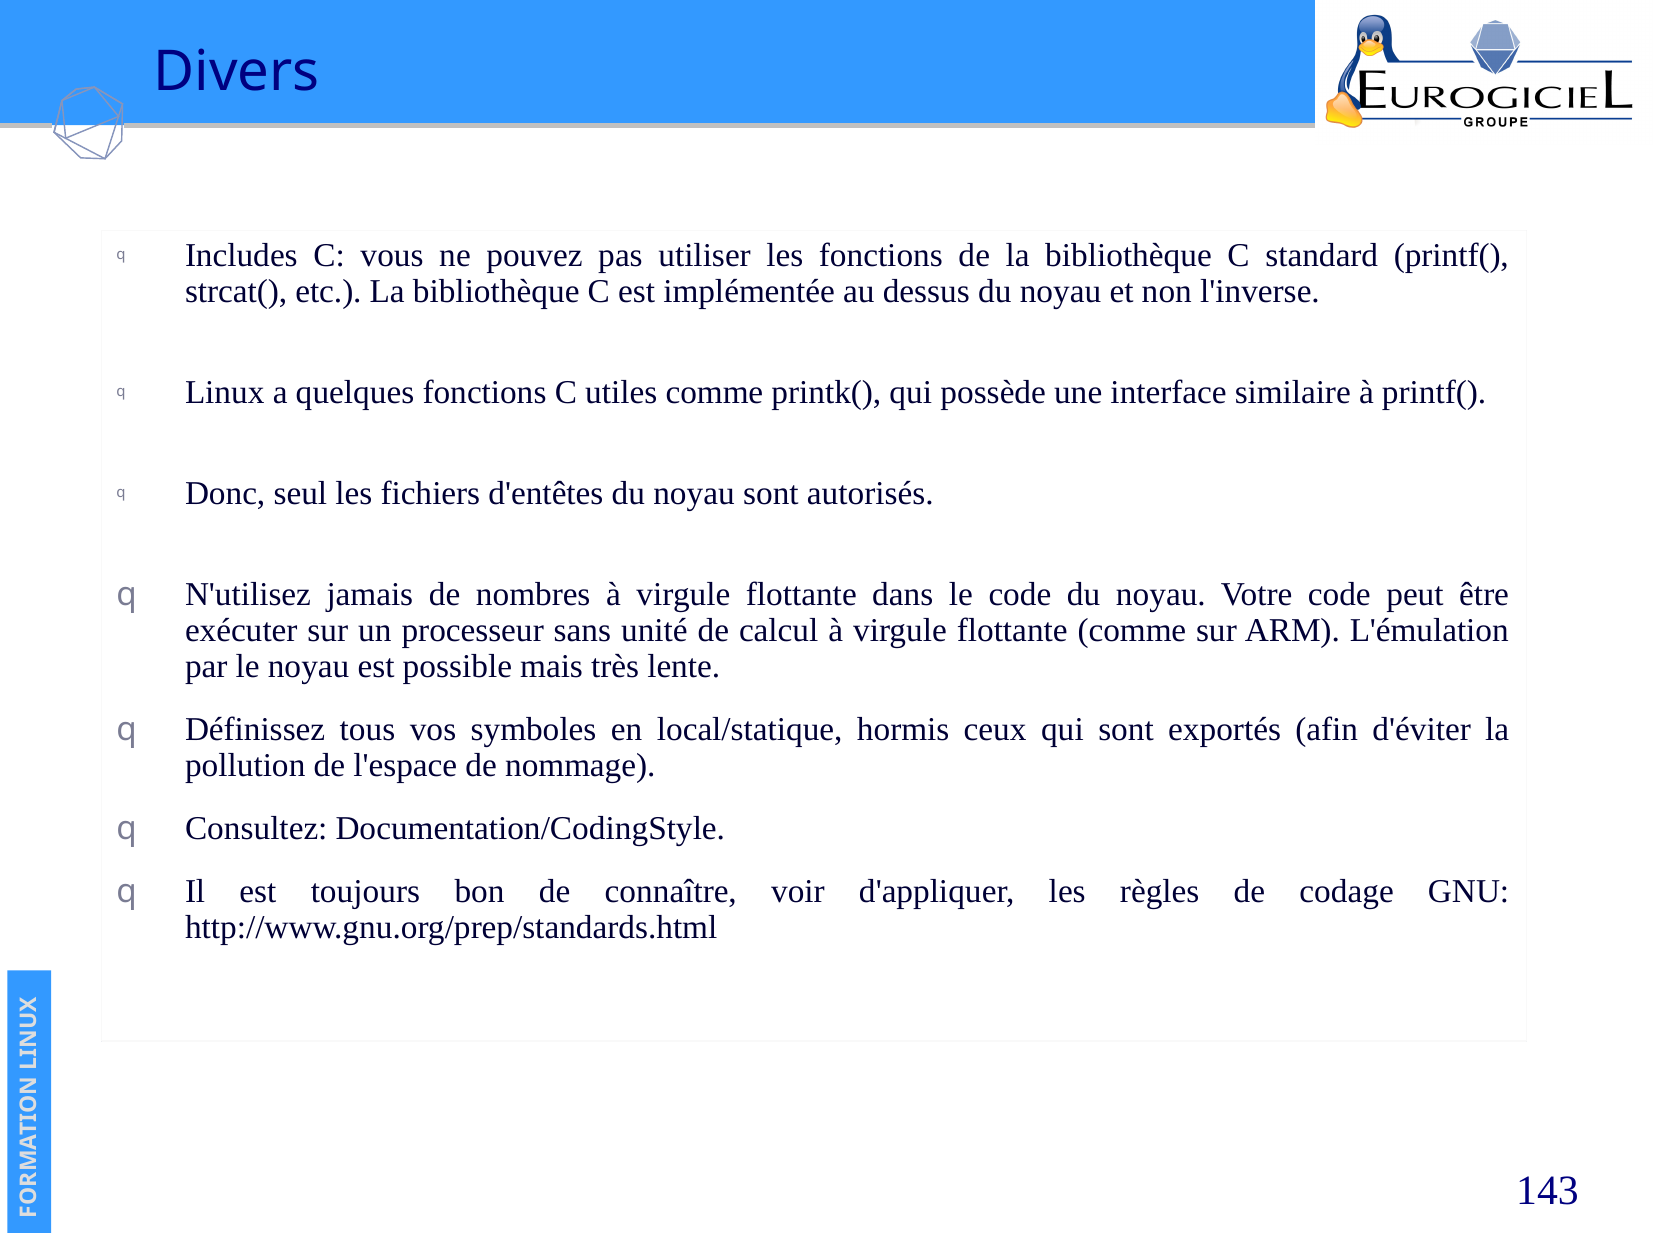

# Divers
Includes C: vous ne pouvez pas utiliser les fonctions de la bibliothèque C standard (printf(), strcat(), etc.). La bibliothèque C est implémentée au dessus du noyau et non l'inverse.
Linux a quelques fonctions C utiles comme printk(), qui possède une interface similaire à printf().
Donc, seul les fichiers d'entêtes du noyau sont autorisés.
N'utilisez jamais de nombres à virgule flottante dans le code du noyau. Votre code peut être exécuter sur un processeur sans unité de calcul à virgule flottante (comme sur ARM). L'émulation par le noyau est possible mais très lente.
Définissez tous vos symboles en local/statique, hormis ceux qui sont exportés (afin d'éviter la pollution de l'espace de nommage).
Consultez: Documentation/CodingStyle.
Il est toujours bon de connaître, voir d'appliquer, les règles de codage GNU: http://www.gnu.org/prep/standards.html